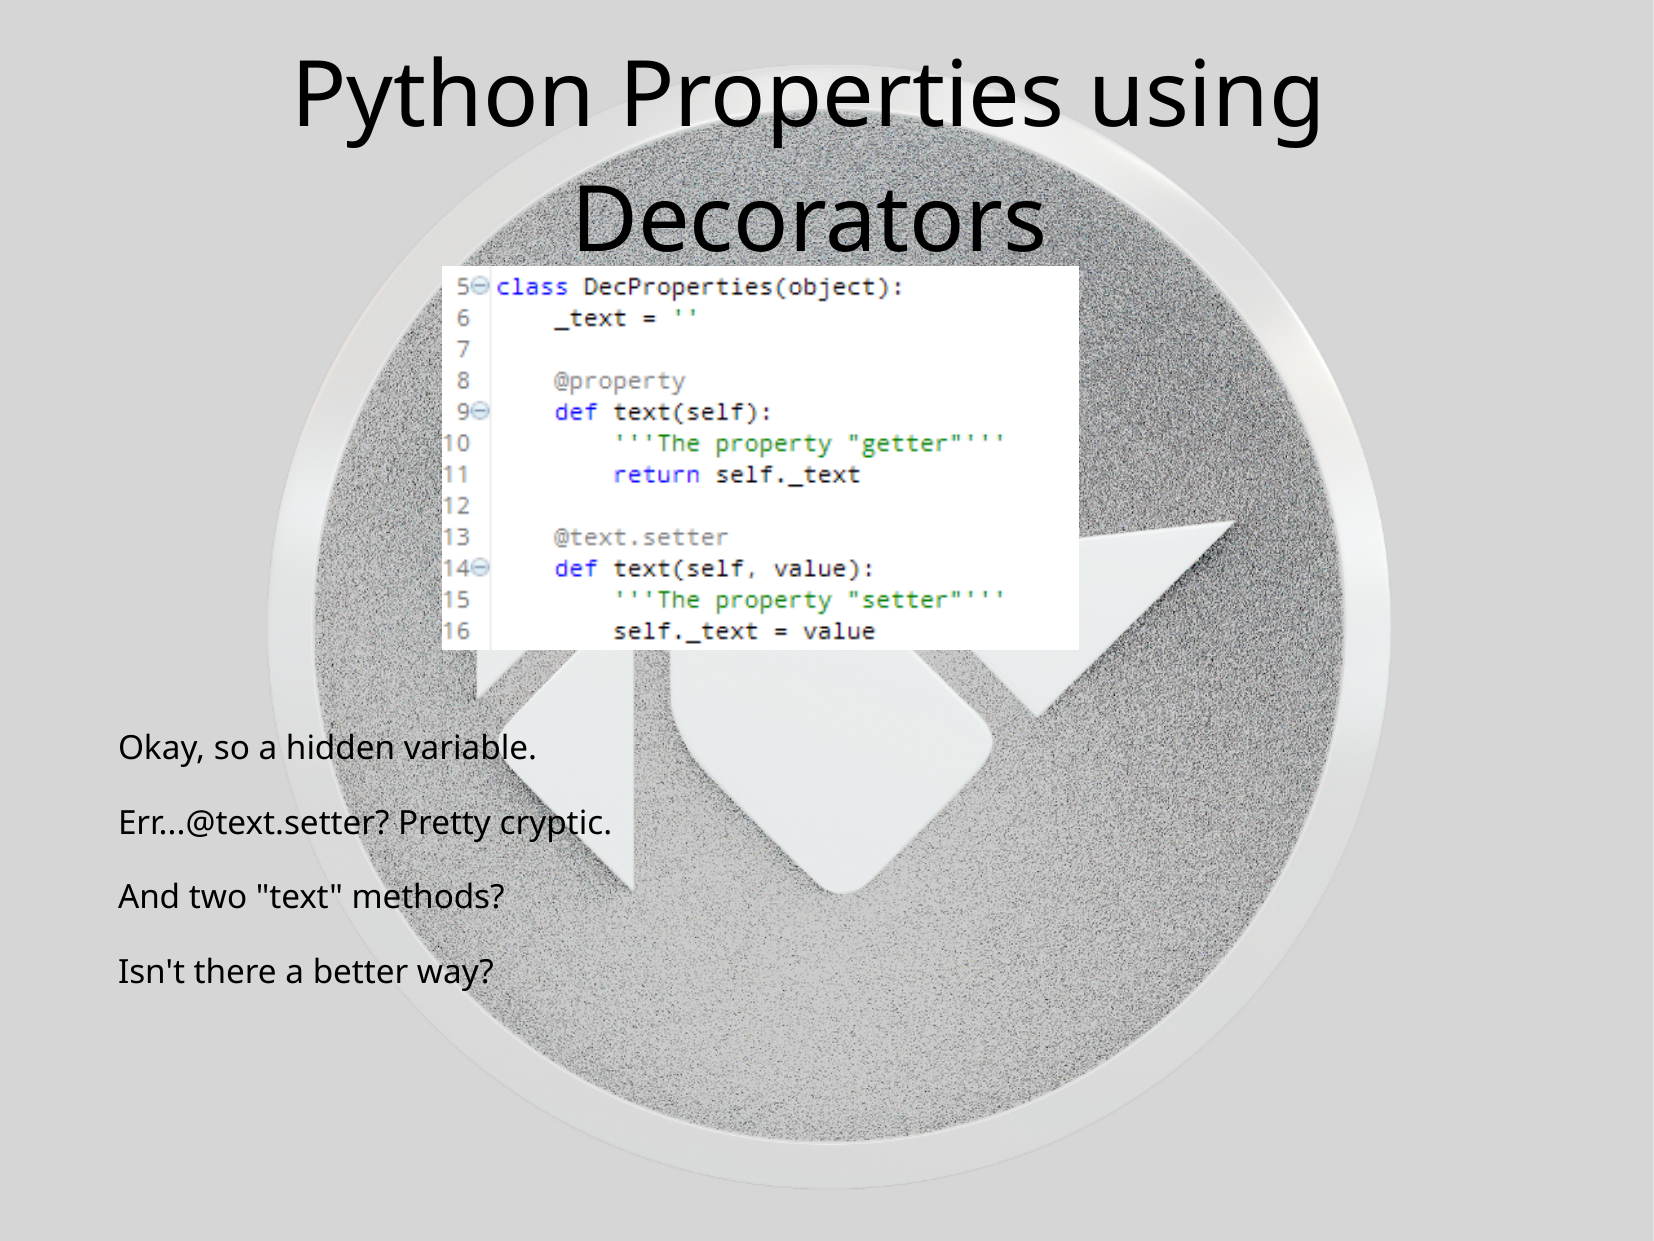

# Python Properties using Decorators
Okay, so a hidden variable.
Err...@text.setter? Pretty cryptic.
And two "text" methods?
Isn't there a better way?